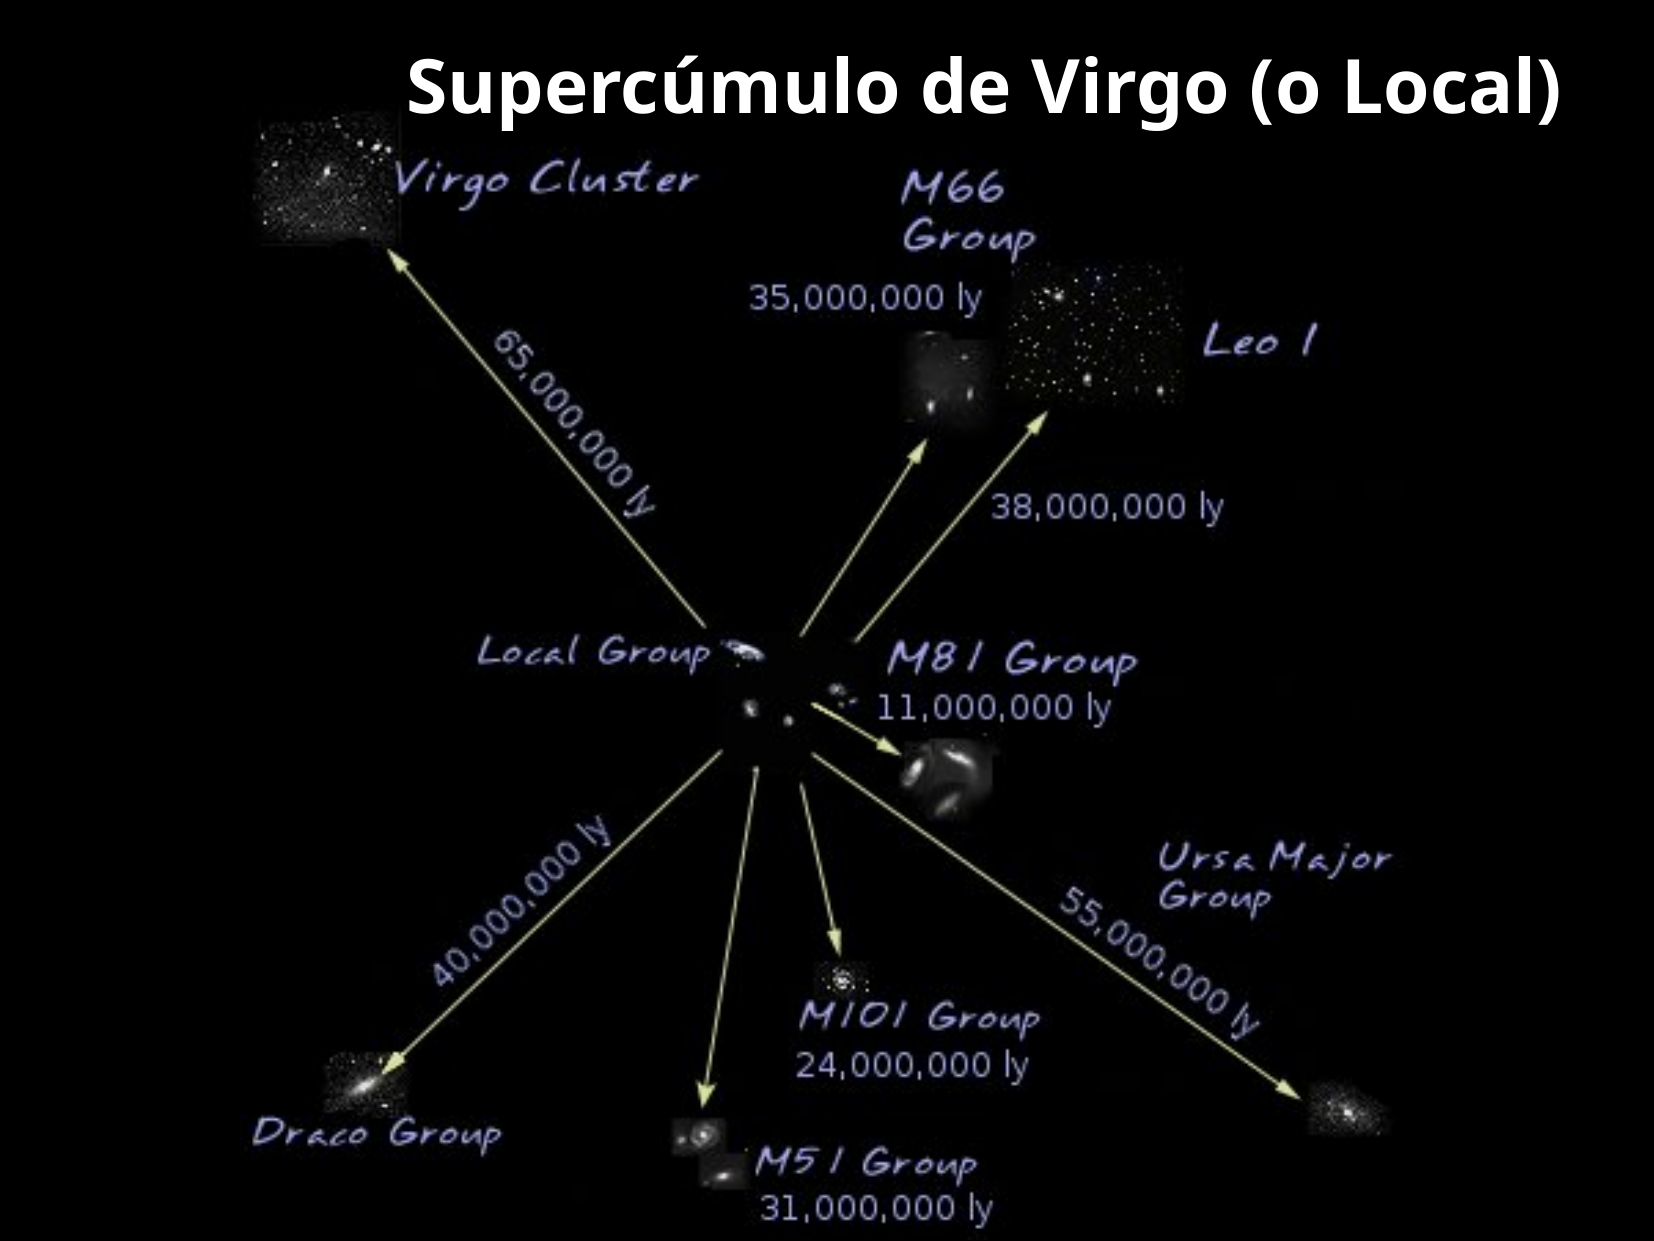

# Supercúmulo de Virgo (o Local)
H. Asorey - Física IV B
50